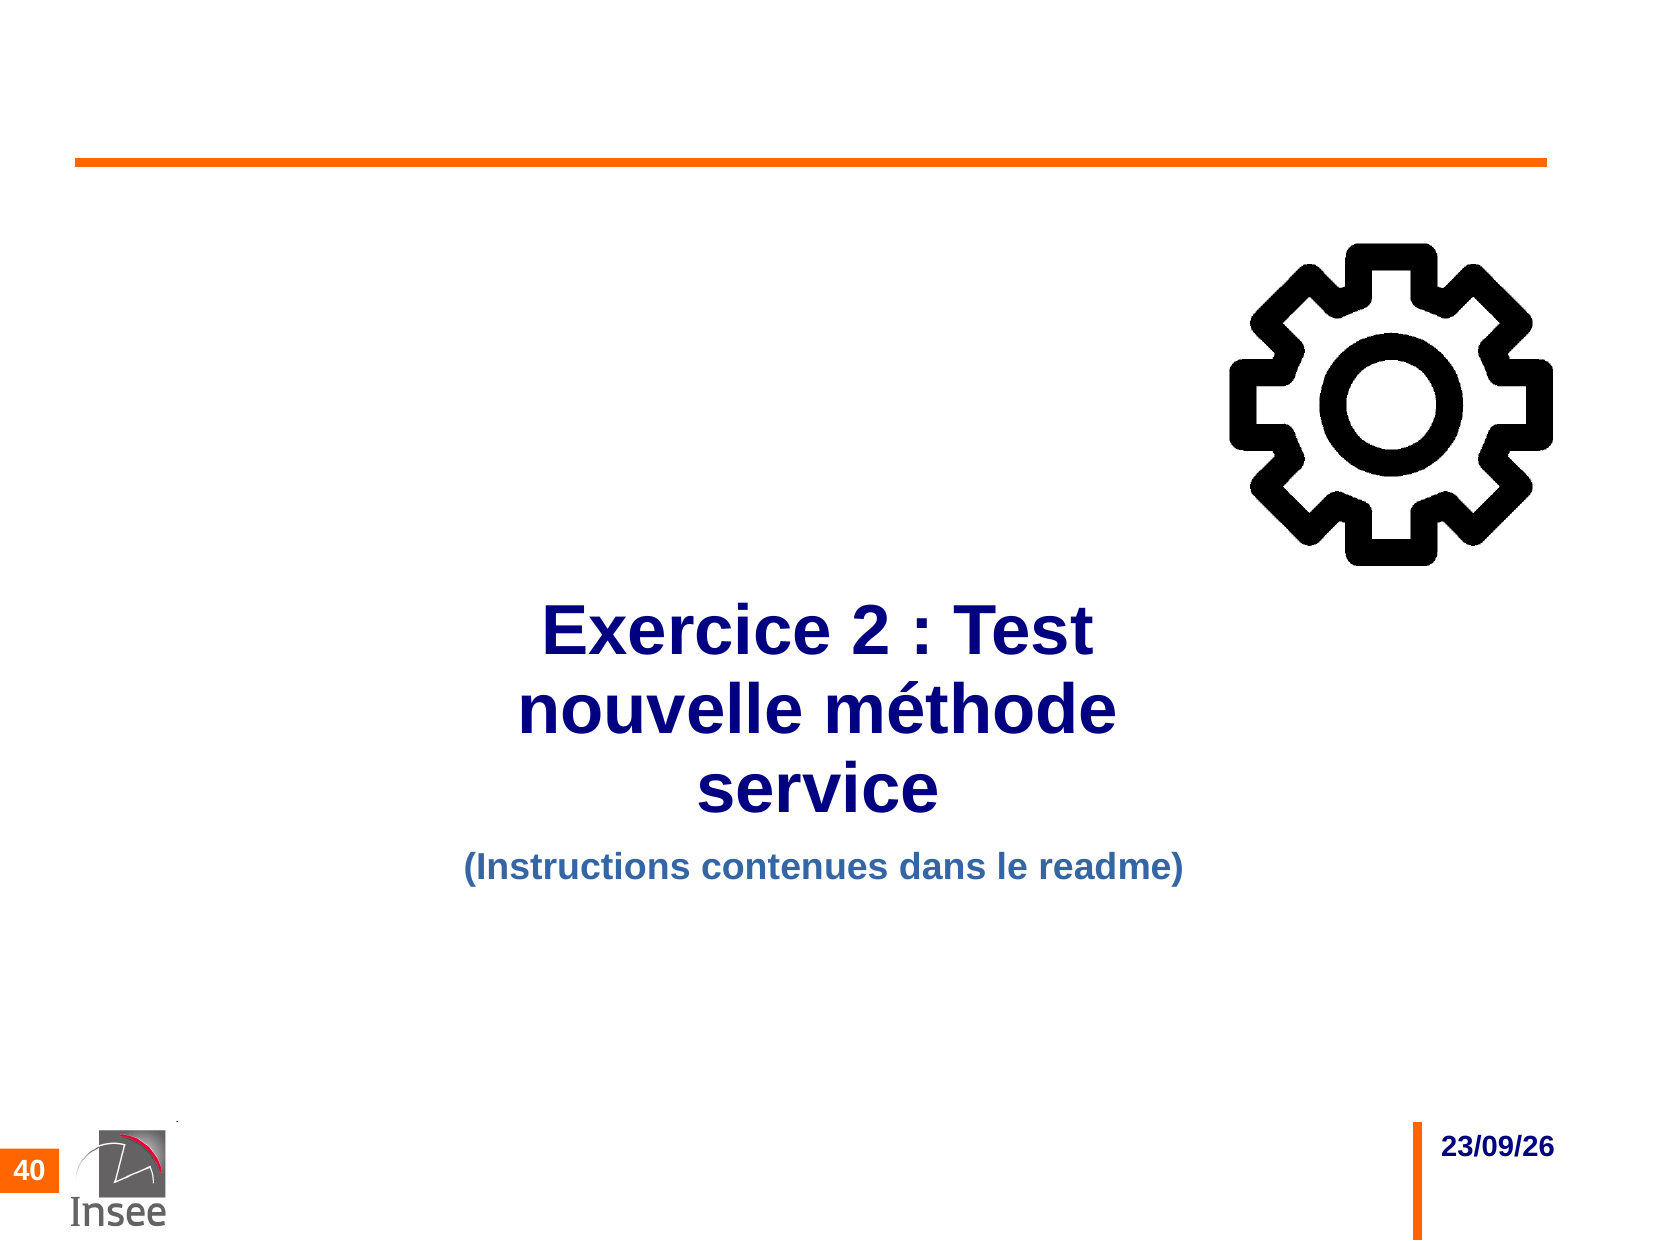

#
Exercice 2 : Test nouvelle méthode service
(Instructions contenues dans le readme)
40